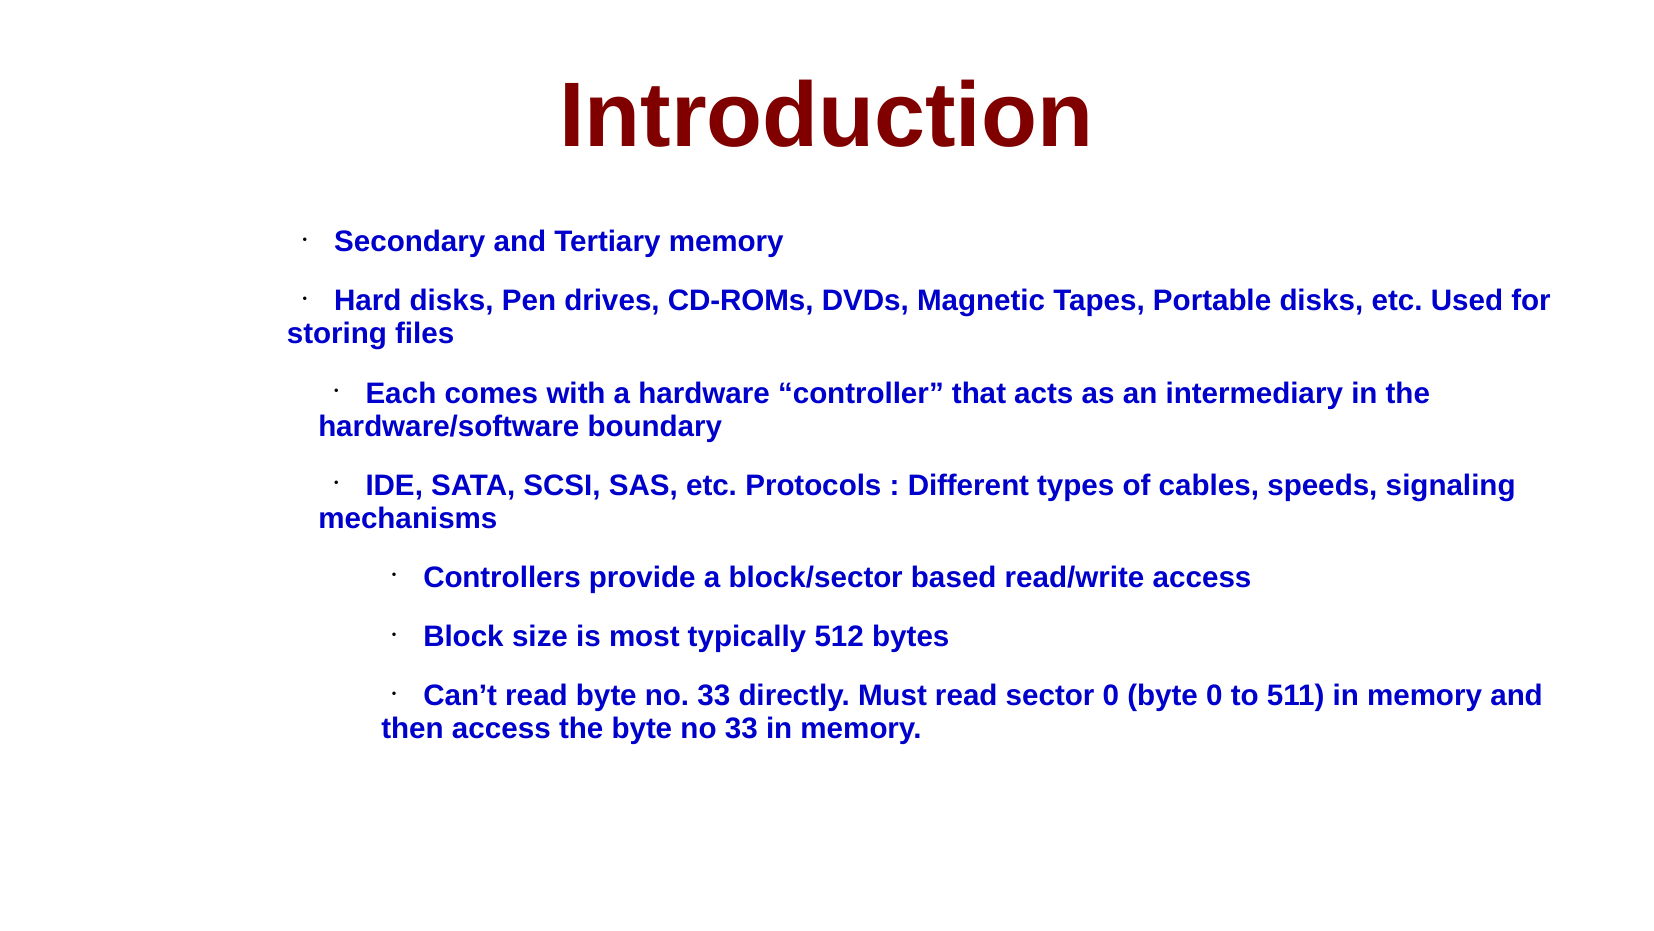

# Introduction
Secondary and Tertiary memory
Hard disks, Pen drives, CD-ROMs, DVDs, Magnetic Tapes, Portable disks, etc. Used for storing files
Each comes with a hardware “controller” that acts as an intermediary in the hardware/software boundary
IDE, SATA, SCSI, SAS, etc. Protocols : Different types of cables, speeds, signaling mechanisms
Controllers provide a block/sector based read/write access
Block size is most typically 512 bytes
Can’t read byte no. 33 directly. Must read sector 0 (byte 0 to 511) in memory and then access the byte no 33 in memory.